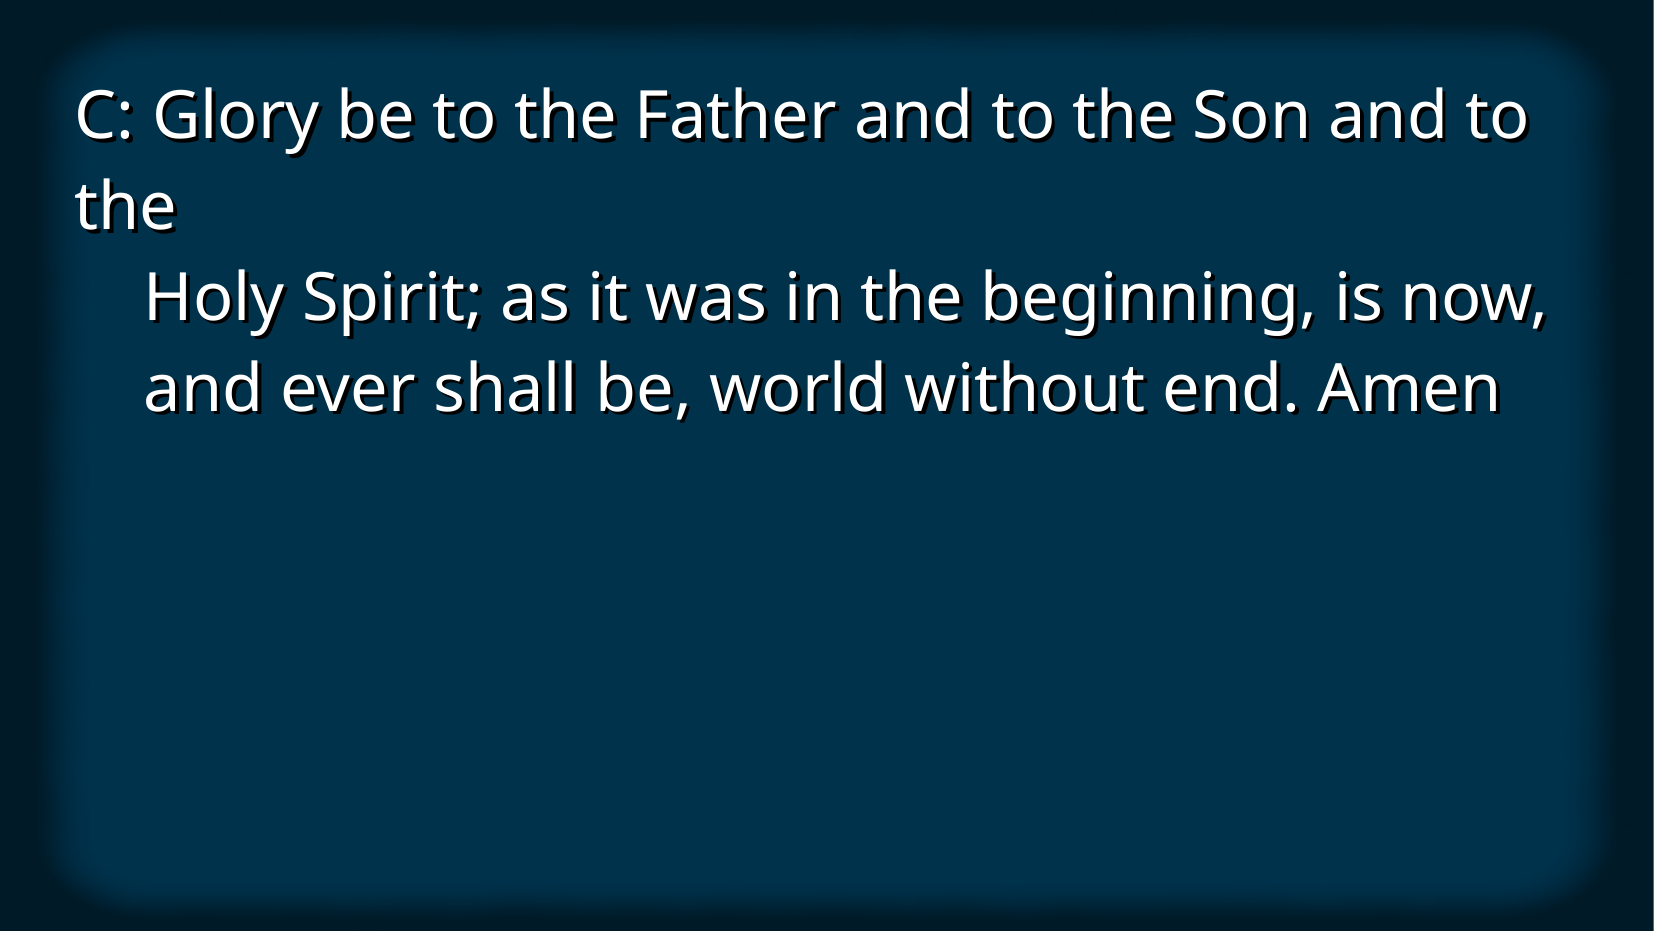

C: Glory be to the Father and to the Son and to the
 Holy Spirit; as it was in the beginning, is now,
 and ever shall be, world without end. Amen